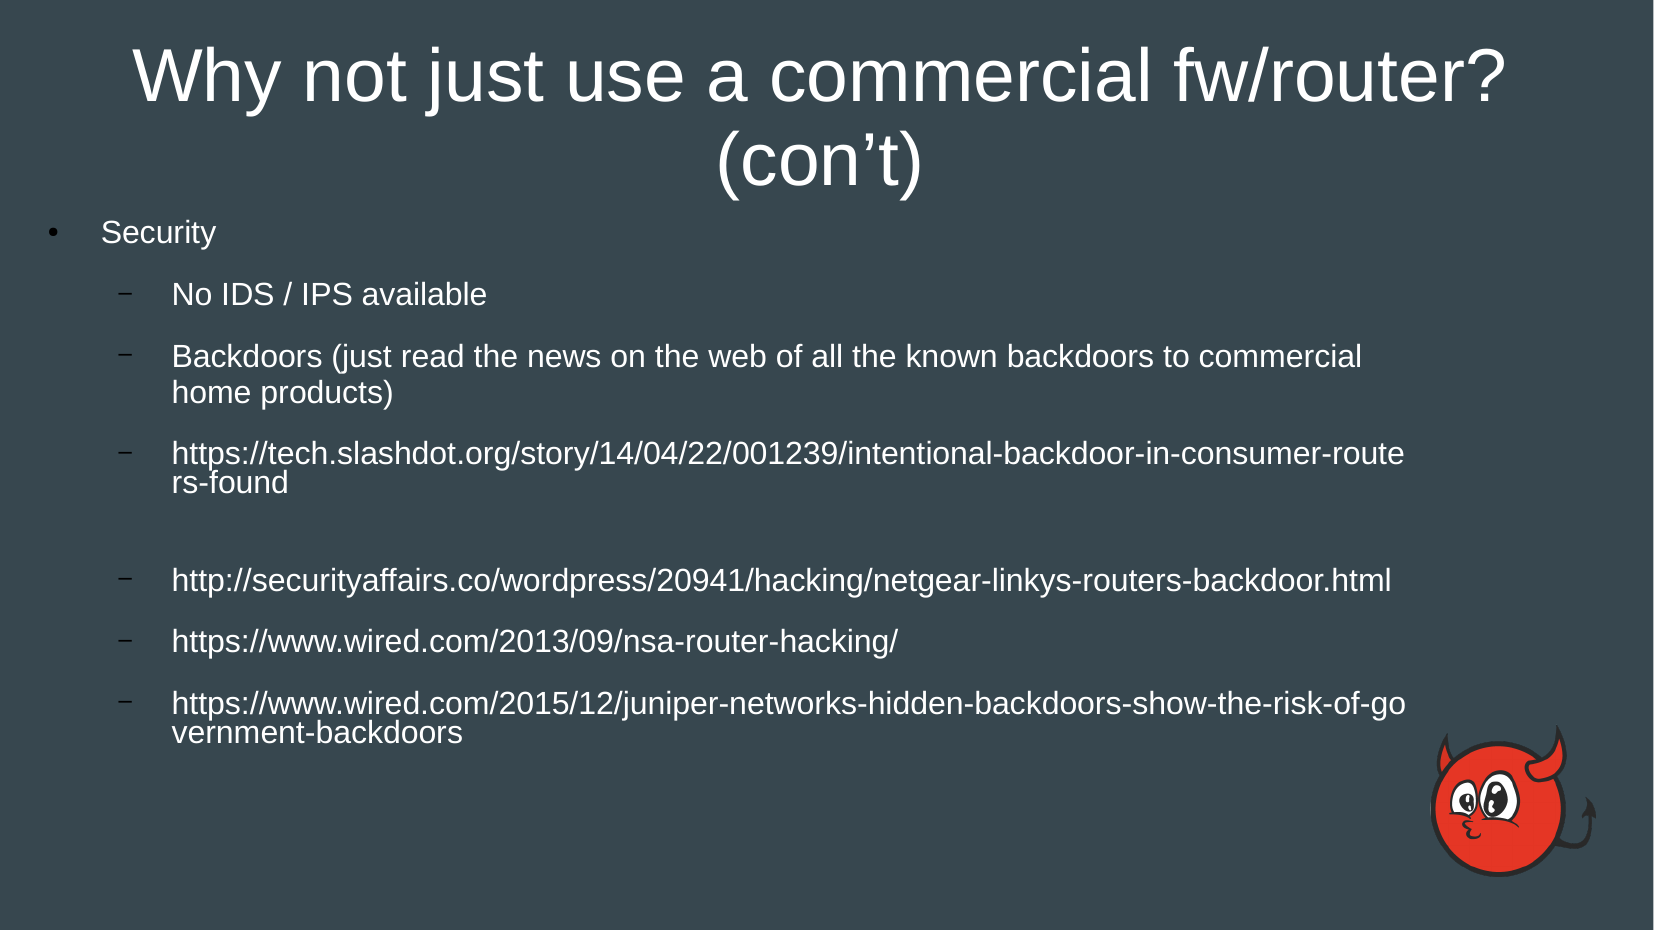

# Why not just use a commercial fw/router? (con’t)
Security
No IDS / IPS available
Backdoors (just read the news on the web of all the known backdoors to commercial home products)
https://tech.slashdot.org/story/14/04/22/001239/intentional-backdoor-in-consumer-routers-found
http://securityaffairs.co/wordpress/20941/hacking/netgear-linkys-routers-backdoor.html
https://www.wired.com/2013/09/nsa-router-hacking/
https://www.wired.com/2015/12/juniper-networks-hidden-backdoors-show-the-risk-of-government-backdoors